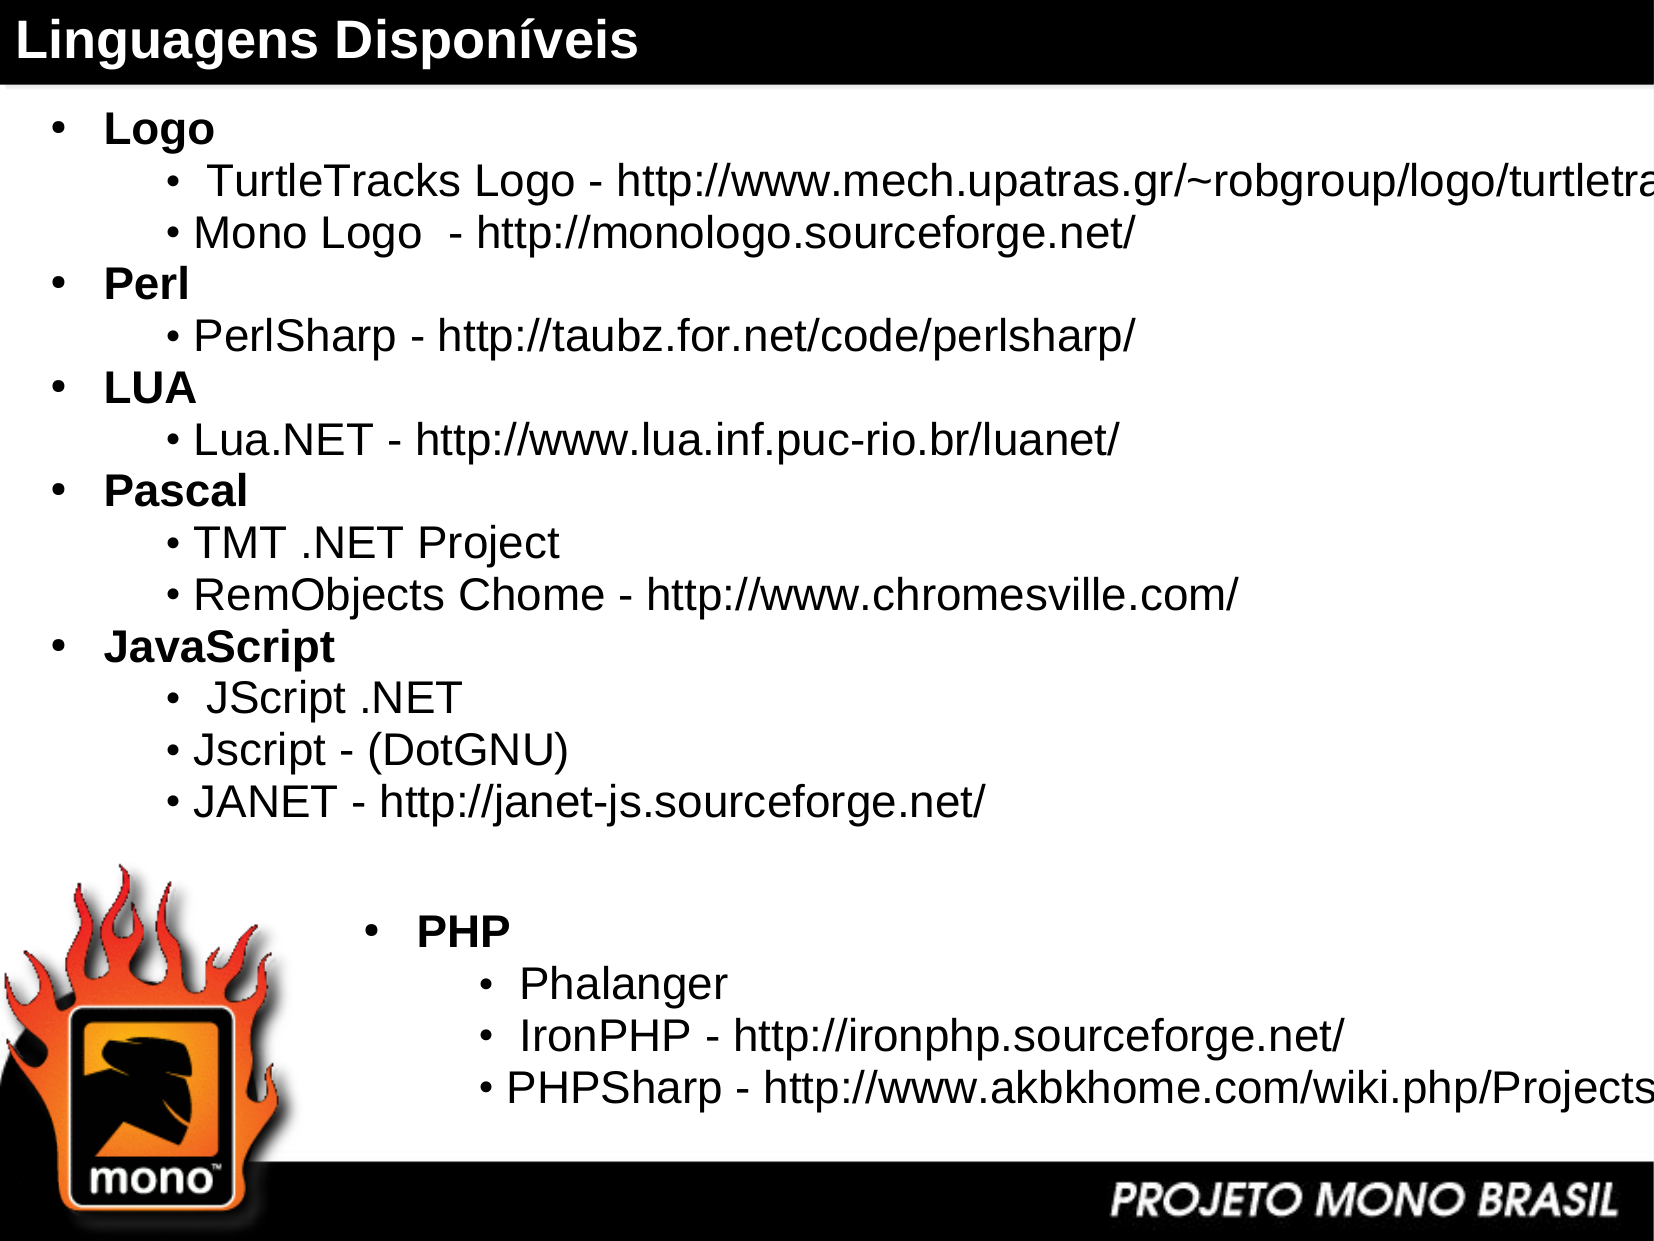

Linguagens Disponíveis
Logo
 TurtleTracks Logo - http://www.mech.upatras.gr/~robgroup/logo/turtletracks/index.html
 Mono Logo - http://monologo.sourceforge.net/
Perl
 PerlSharp - http://taubz.for.net/code/perlsharp/
LUA
 Lua.NET - http://www.lua.inf.puc-rio.br/luanet/
Pascal
 TMT .NET Project
 RemObjects Chome - http://www.chromesville.com/
JavaScript
 JScript .NET
 Jscript - (DotGNU)
 JANET - http://janet-js.sourceforge.net/
PHP
 Phalanger
 IronPHP - http://ironphp.sourceforge.net/
 PHPSharp - http://www.akbkhome.com/wiki.php/Projects/PHP_Sharp